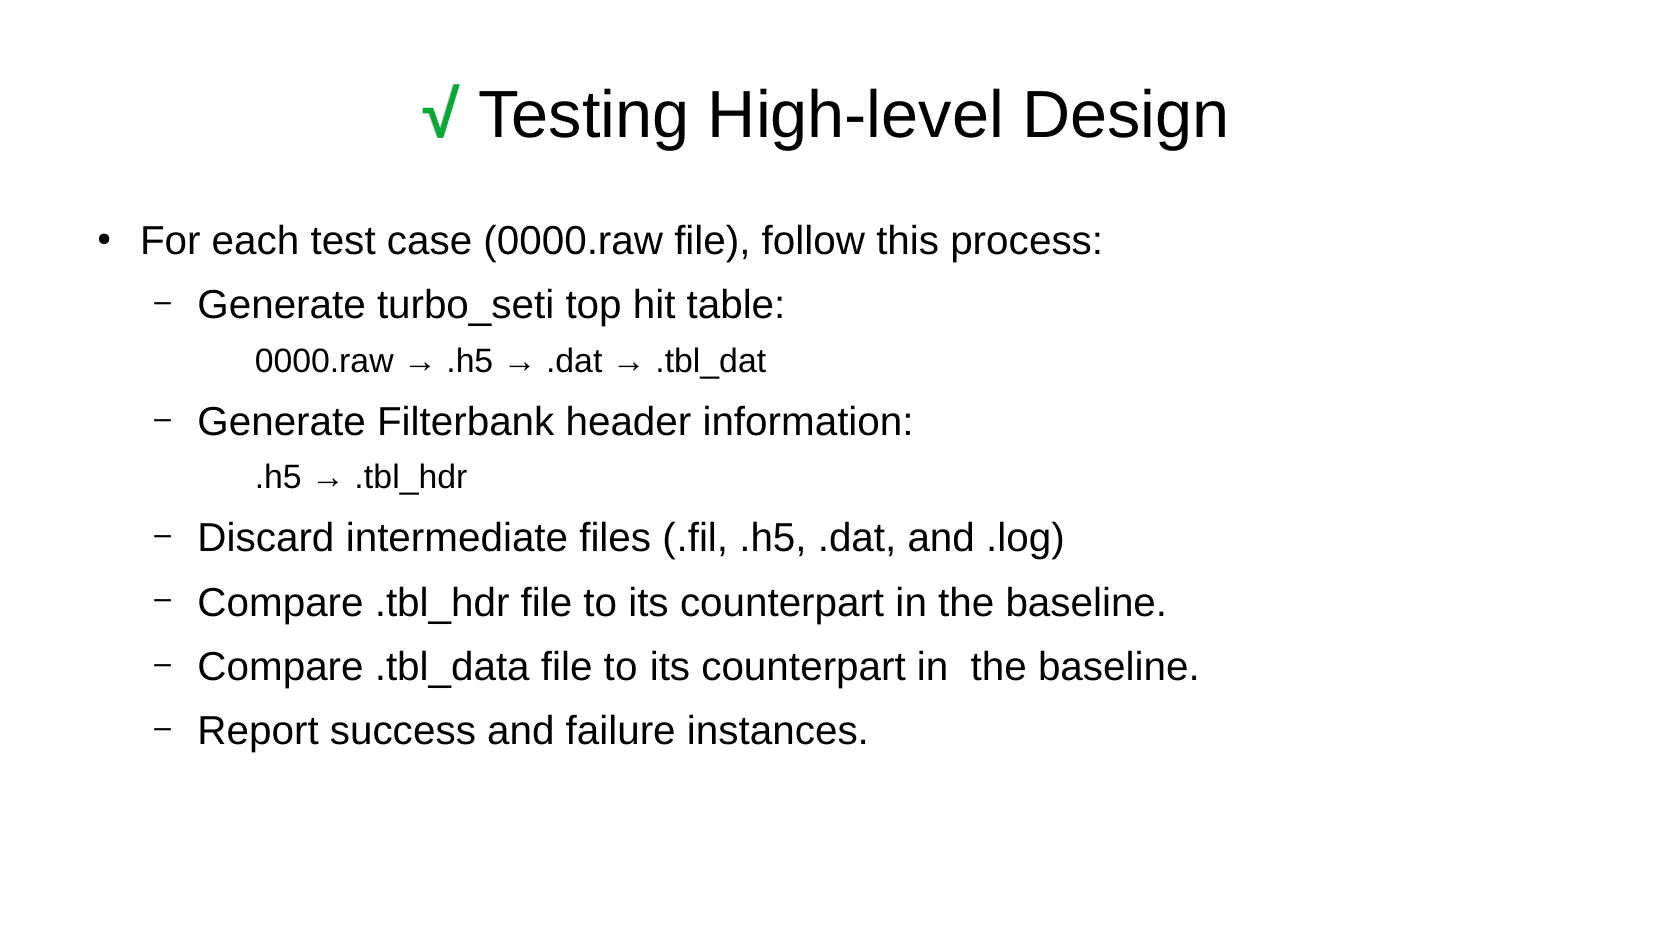

# √ Testing High-level Design
For each test case (0000.raw file), follow this process:
Generate turbo_seti top hit table:
0000.raw → .h5 → .dat → .tbl_dat
Generate Filterbank header information:
.h5 → .tbl_hdr
Discard intermediate files (.fil, .h5, .dat, and .log)
Compare .tbl_hdr file to its counterpart in the baseline.
Compare .tbl_data file to its counterpart in the baseline.
Report success and failure instances.